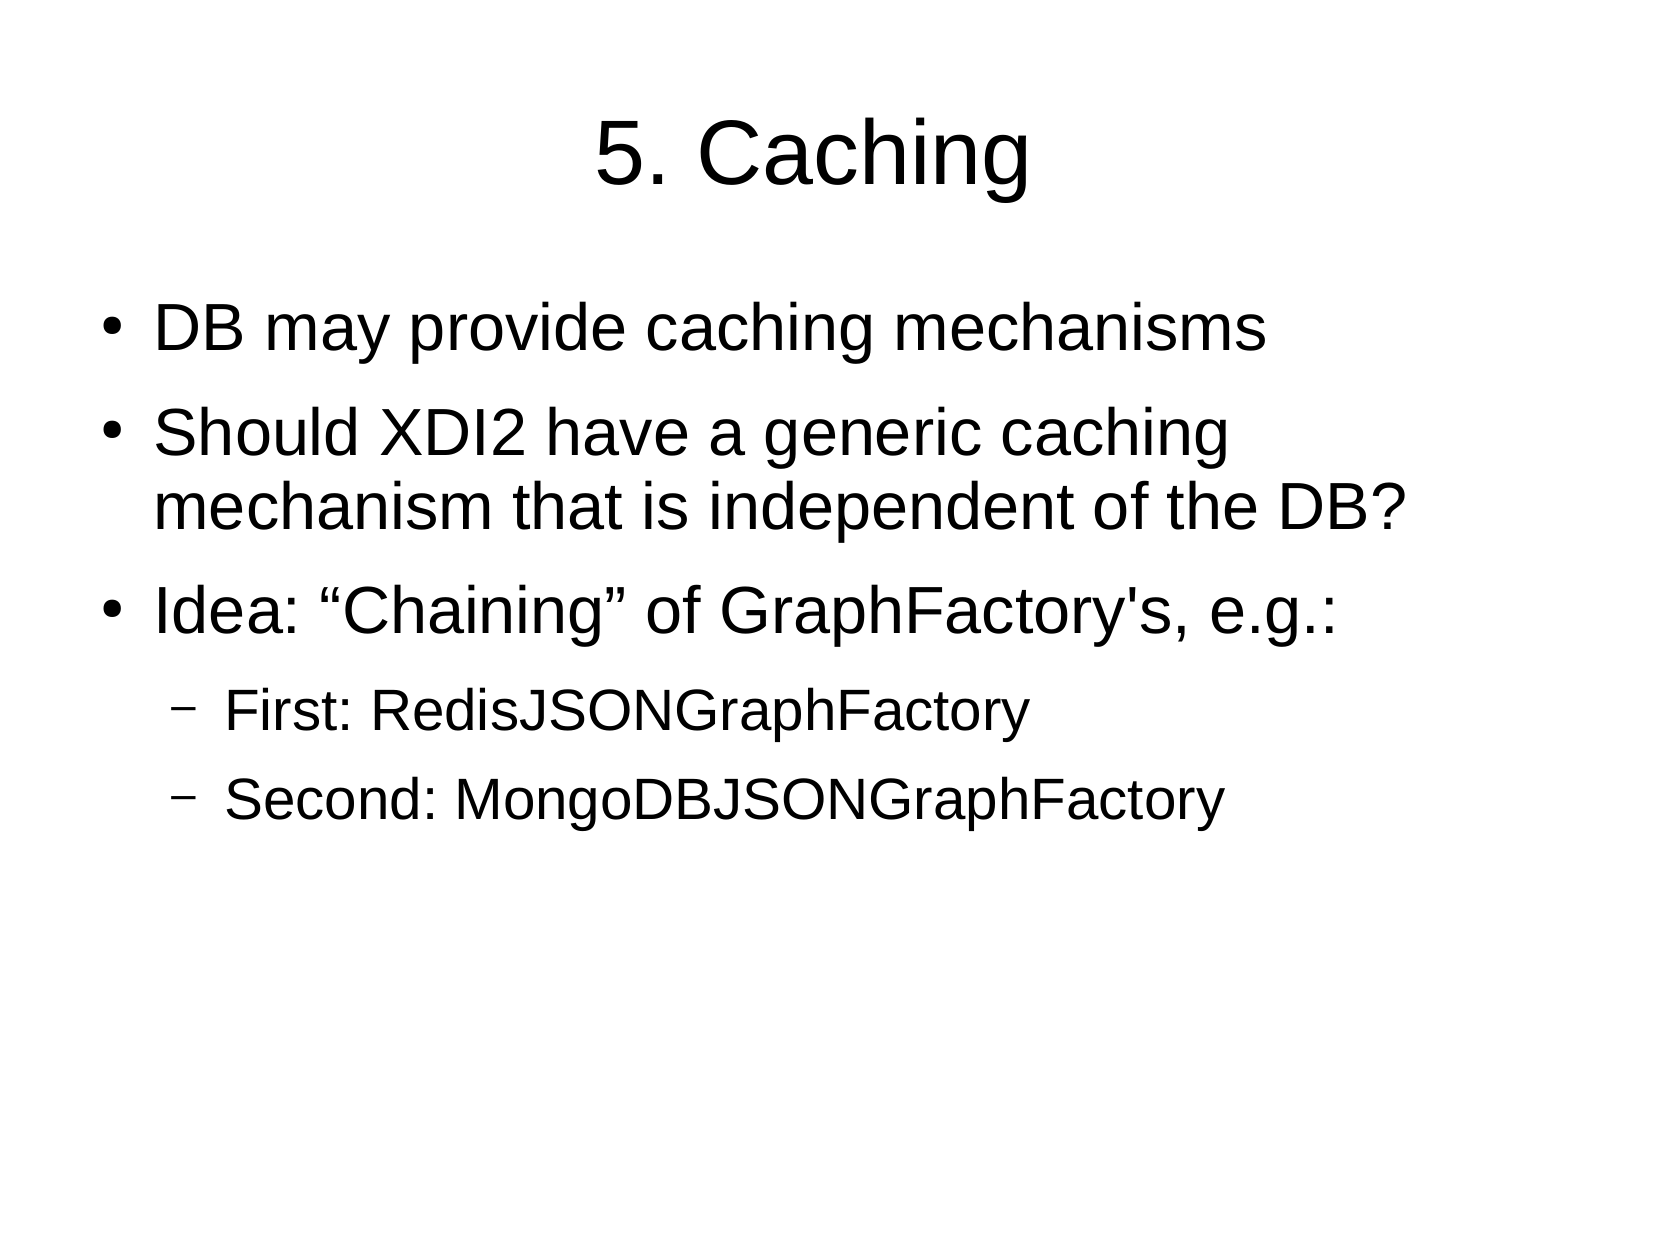

# 5. Caching
DB may provide caching mechanisms
Should XDI2 have a generic caching mechanism that is independent of the DB?
Idea: “Chaining” of GraphFactory's, e.g.:
First: RedisJSONGraphFactory
Second: MongoDBJSONGraphFactory